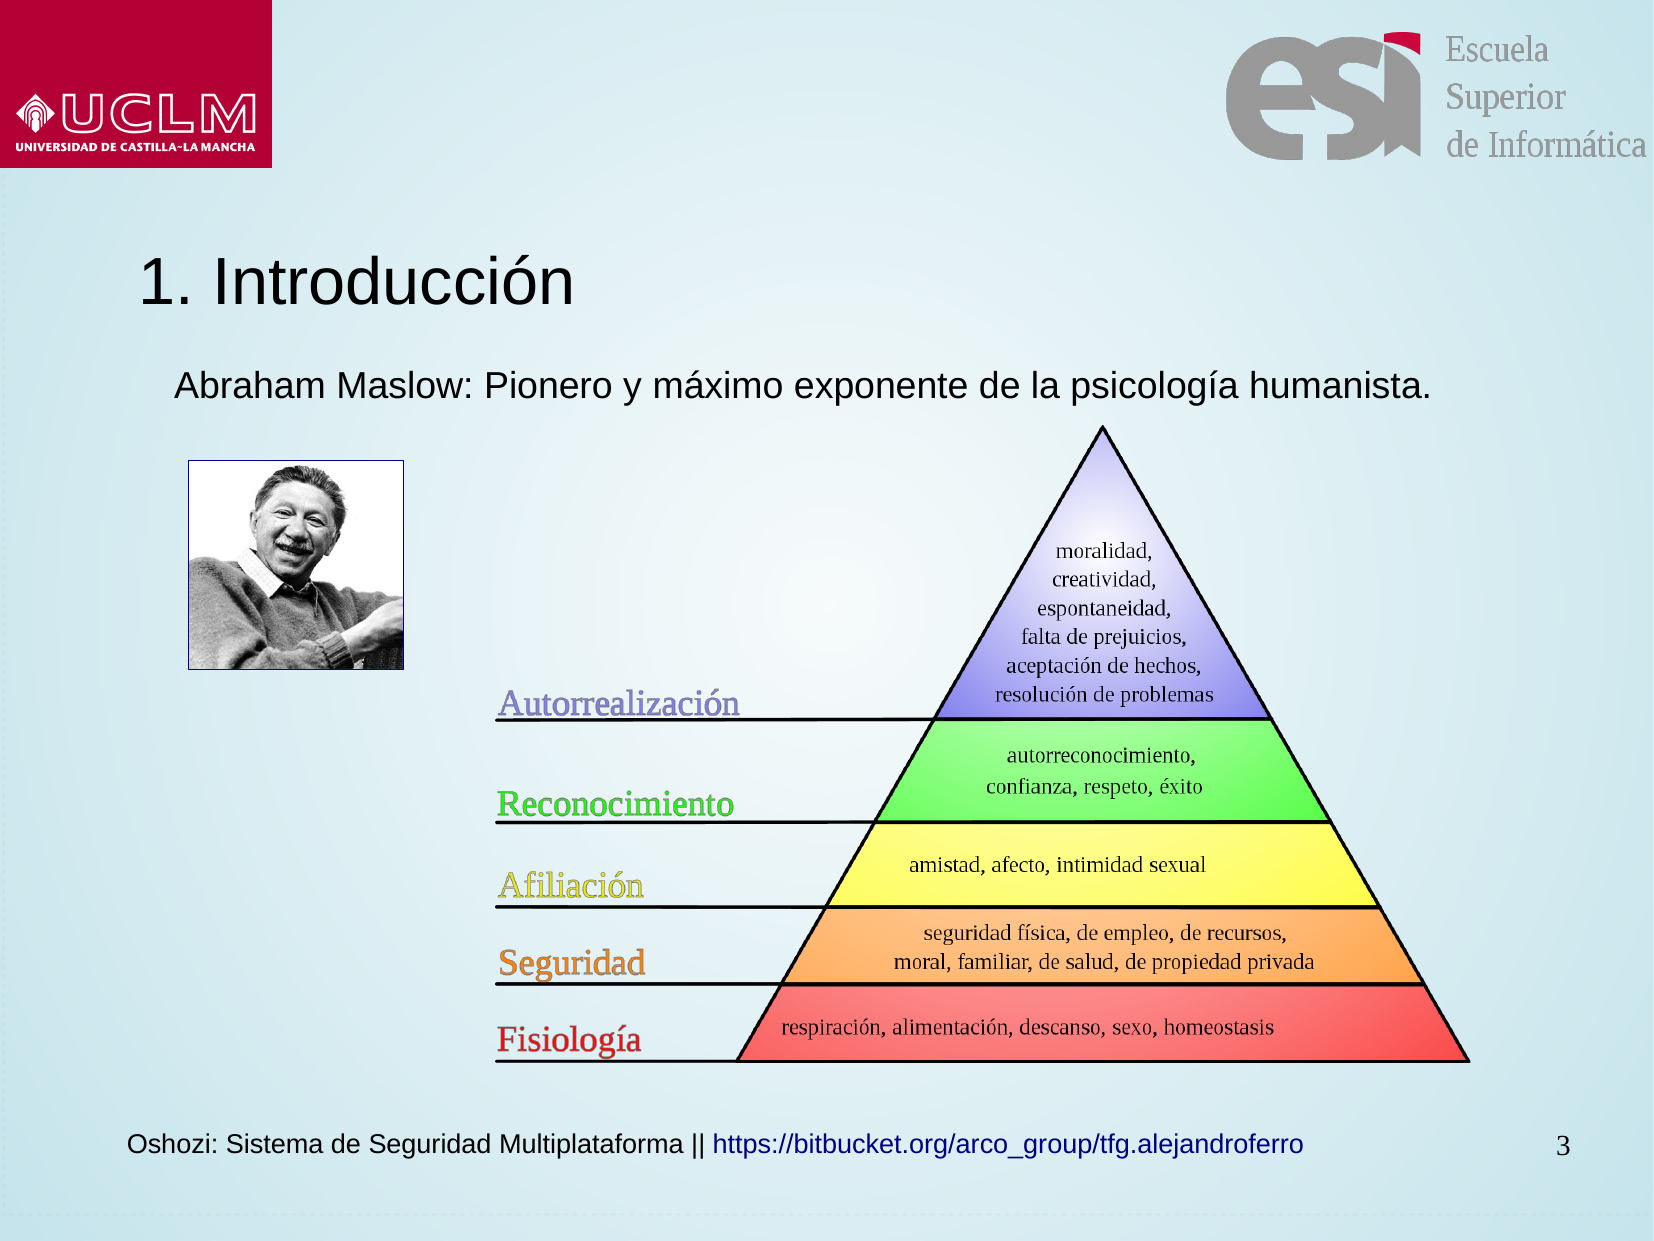

1. Introducción
Abraham Maslow: Pionero y máximo exponente de la psicología humanista.
Oshozi: Sistema de Seguridad Multiplataforma || https://bitbucket.org/arco_group/tfg.alejandroferro
3